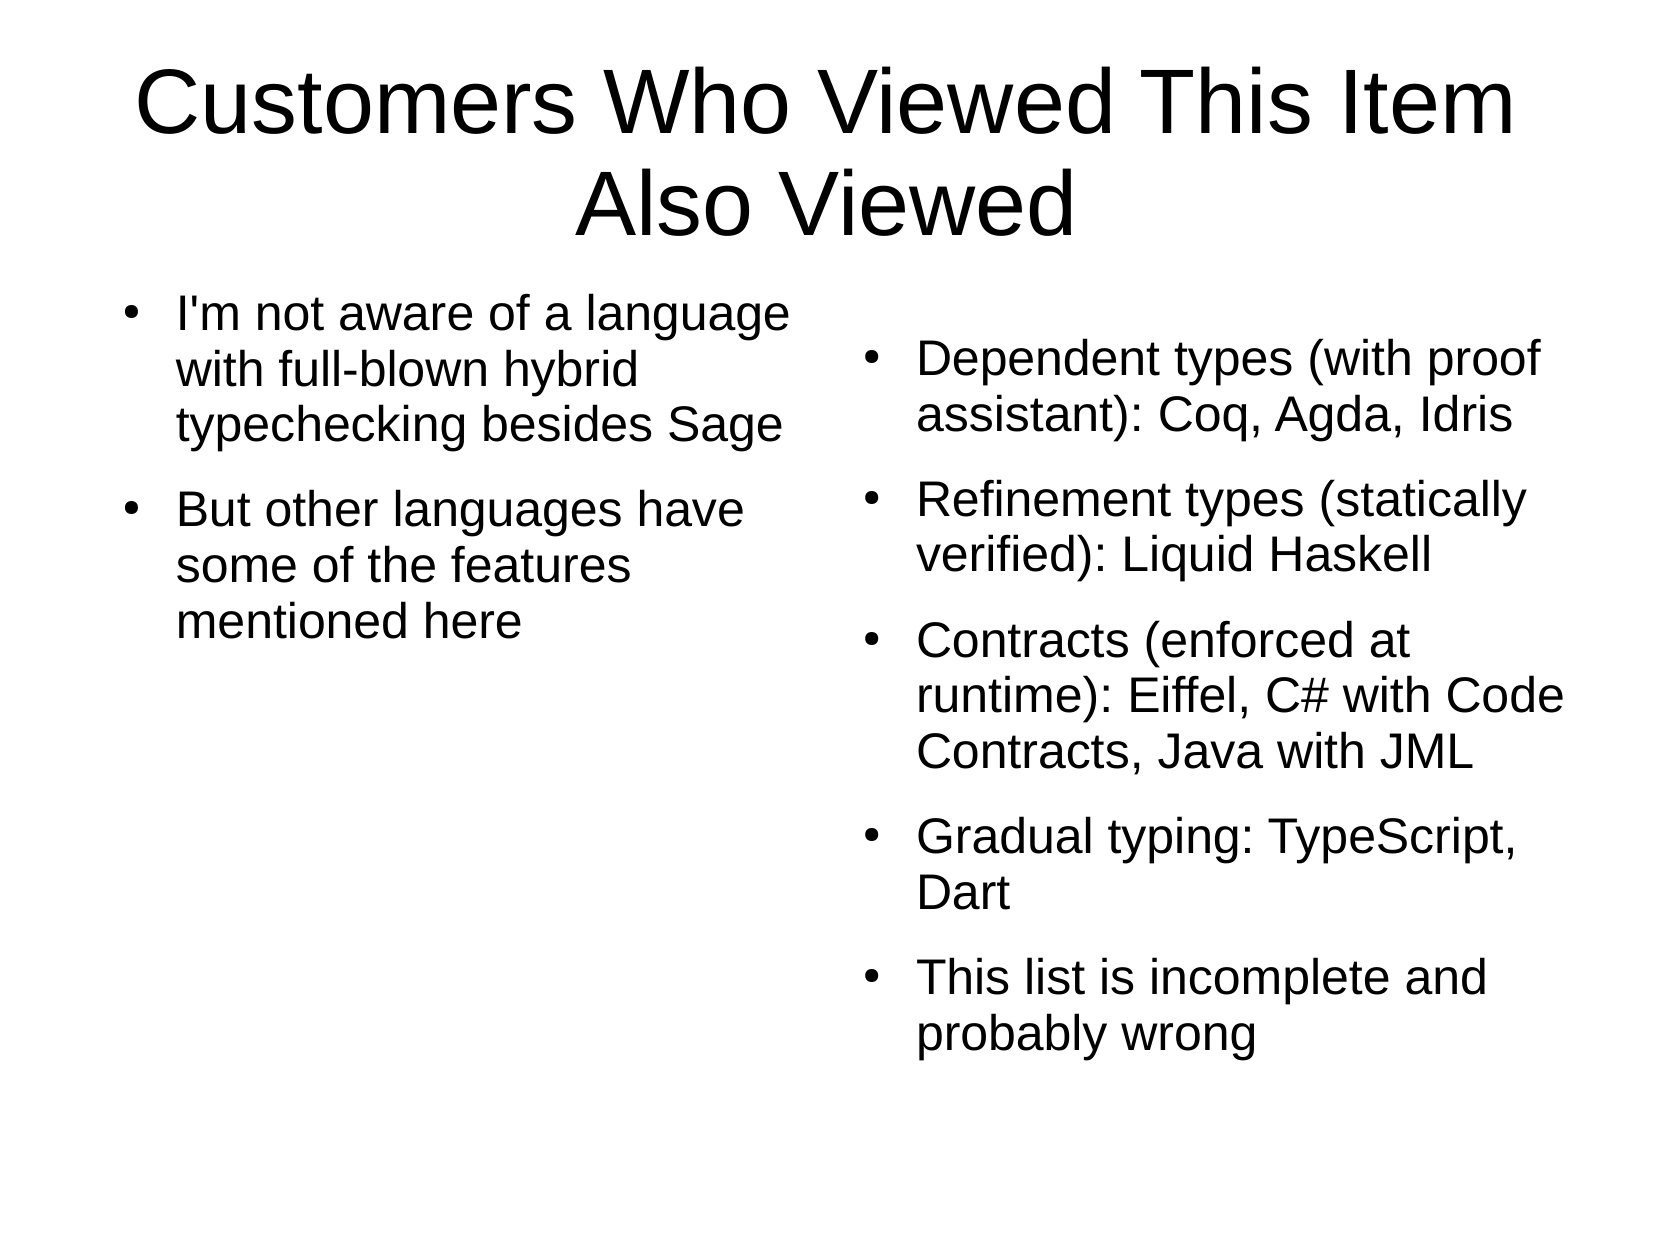

# Customers Who Viewed This Item Also Viewed
I'm not aware of a language with full-blown hybrid typechecking besides Sage
But other languages have some of the features mentioned here
Dependent types (with proof assistant): Coq, Agda, Idris
Refinement types (statically verified): Liquid Haskell
Contracts (enforced at runtime): Eiffel, C# with Code Contracts, Java with JML
Gradual typing: TypeScript, Dart
This list is incomplete and probably wrong